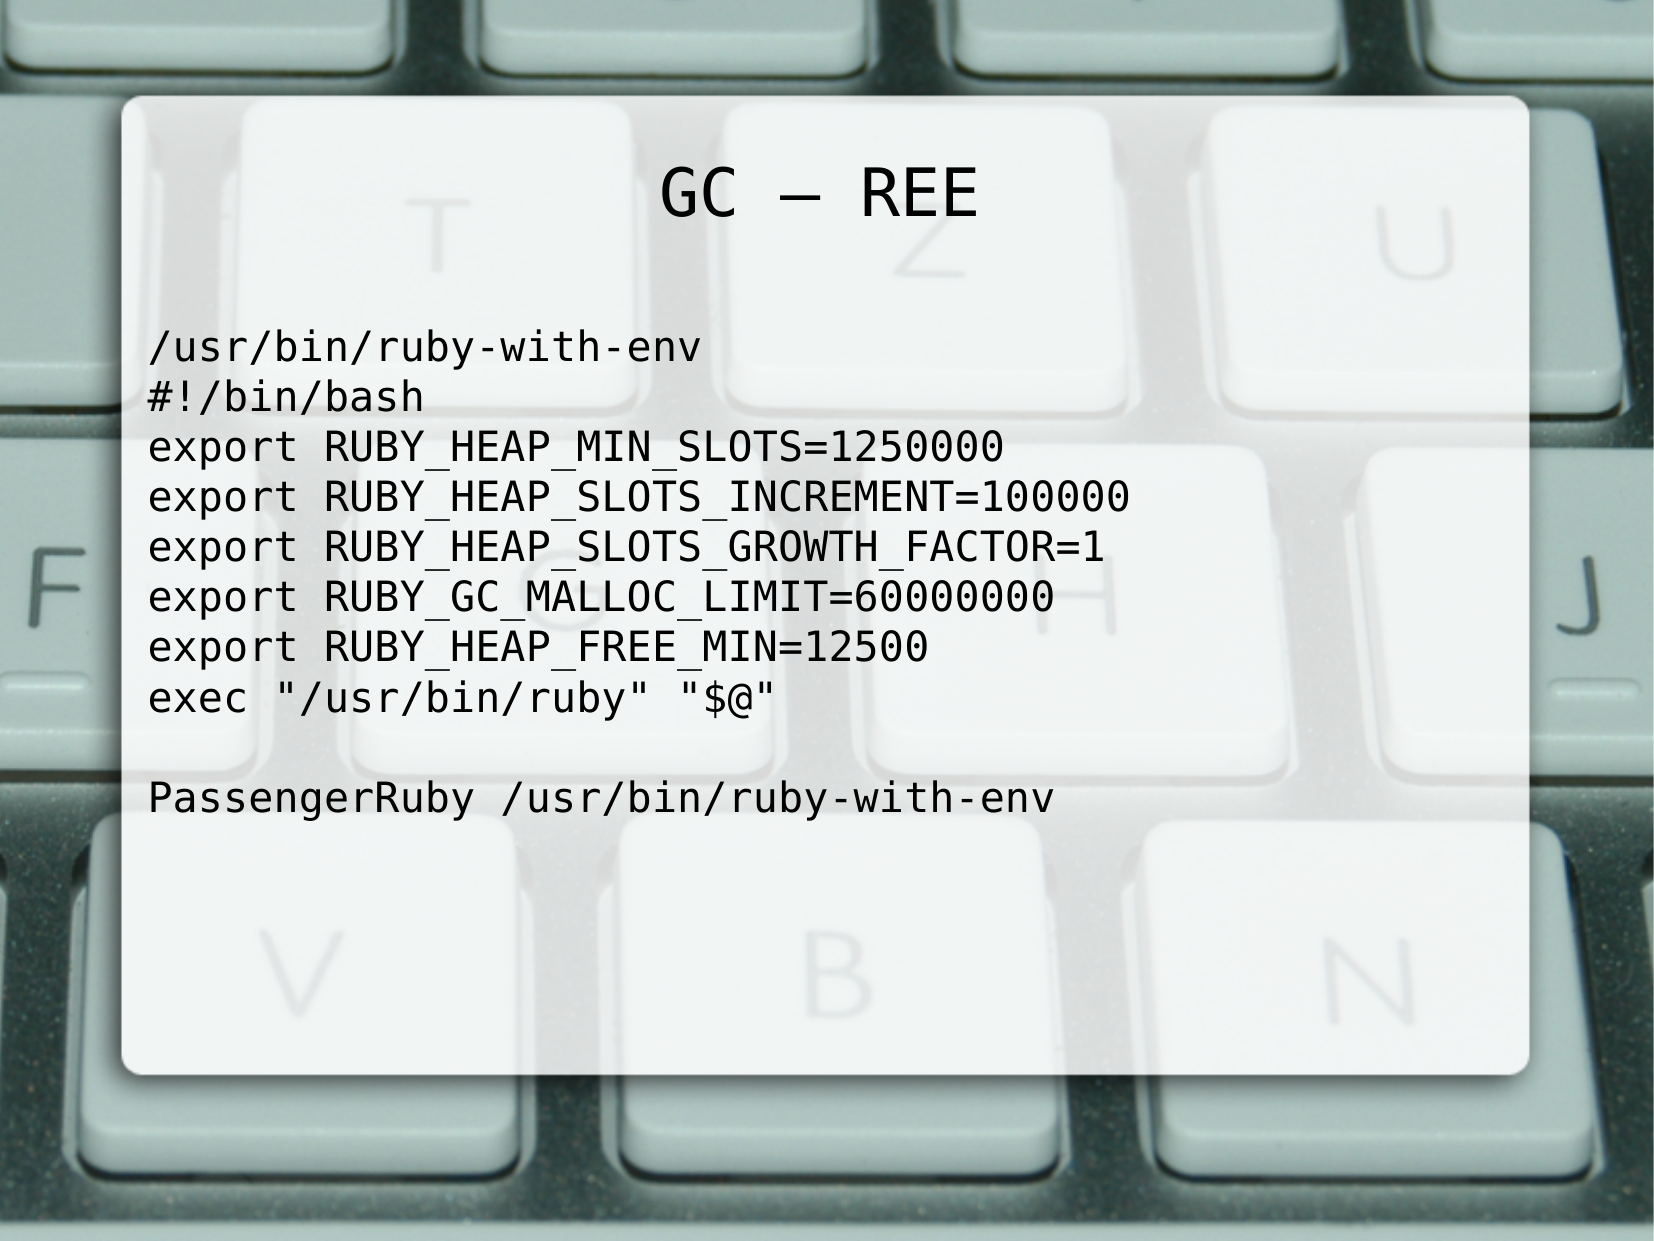

# GC – REE
/usr/bin/ruby-with-env
#!/bin/bash
export RUBY_HEAP_MIN_SLOTS=1250000
export RUBY_HEAP_SLOTS_INCREMENT=100000
export RUBY_HEAP_SLOTS_GROWTH_FACTOR=1
export RUBY_GC_MALLOC_LIMIT=60000000
export RUBY_HEAP_FREE_MIN=12500
exec "/usr/bin/ruby" "$@"
PassengerRuby /usr/bin/ruby-with-env